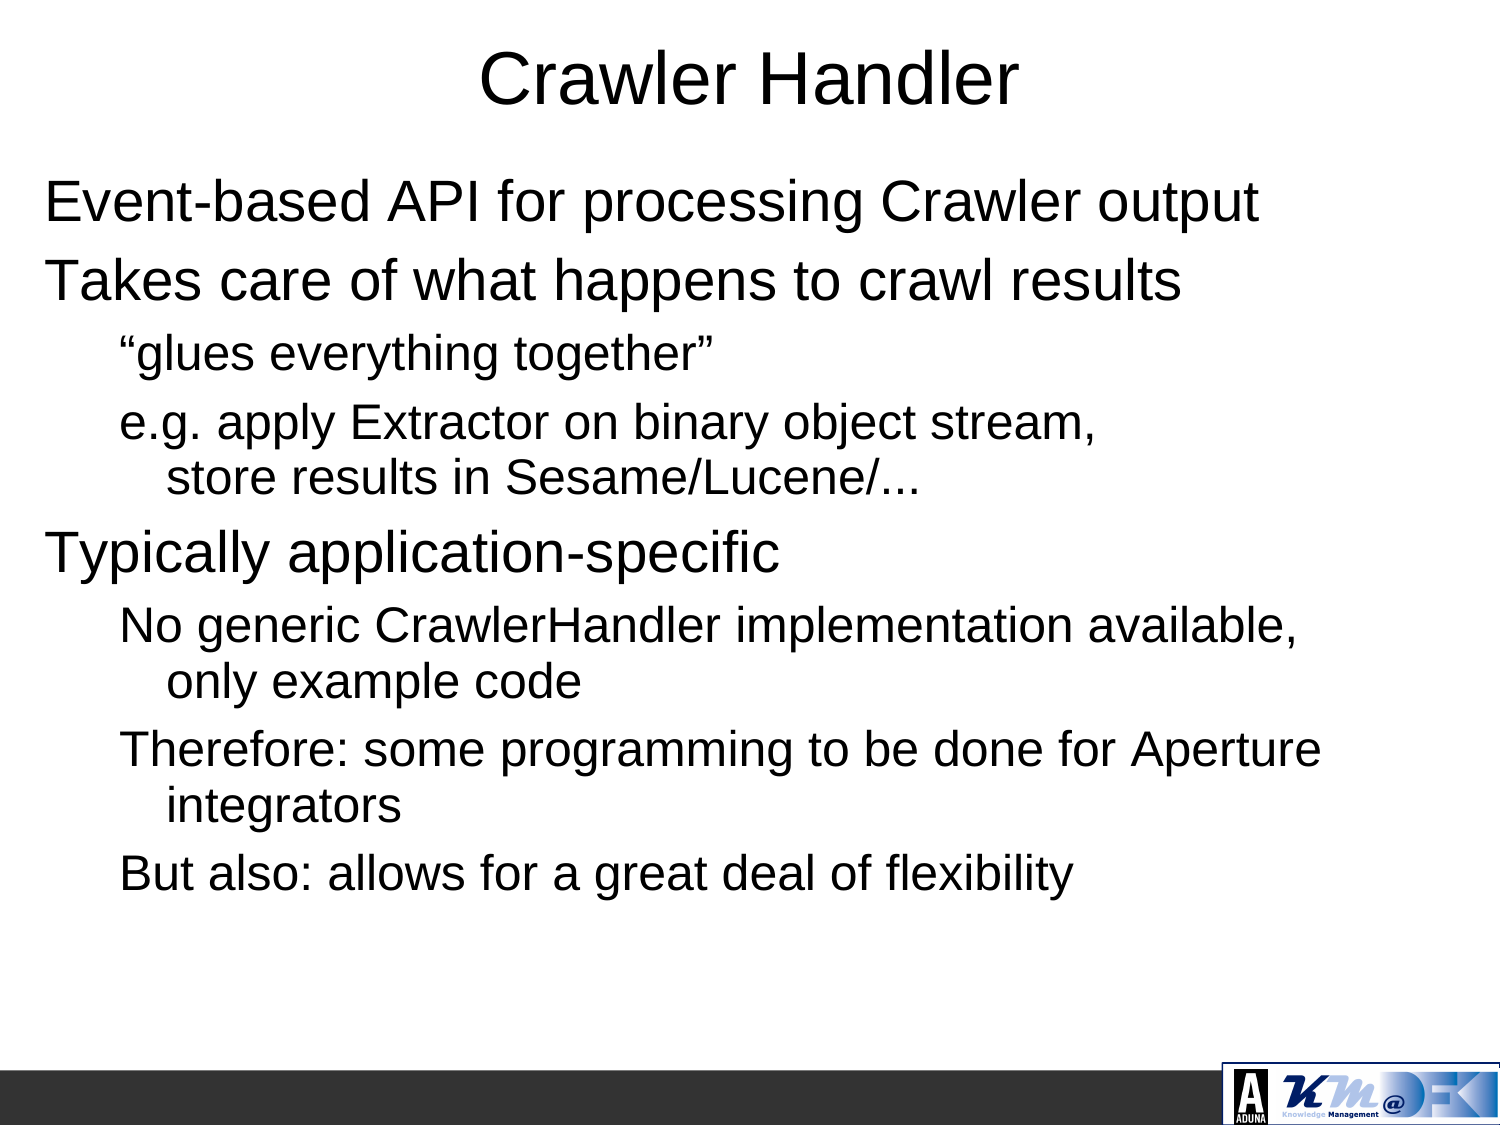

# Crawler Handler
Event-based API for processing Crawler output
Takes care of what happens to crawl results
“glues everything together”
e.g. apply Extractor on binary object stream,
store results in Sesame/Lucene/...
Typically application-specific
No generic CrawlerHandler implementation available,
only example code
Therefore: some programming to be done for Aperture integrators
But also: allows for a great deal of flexibility